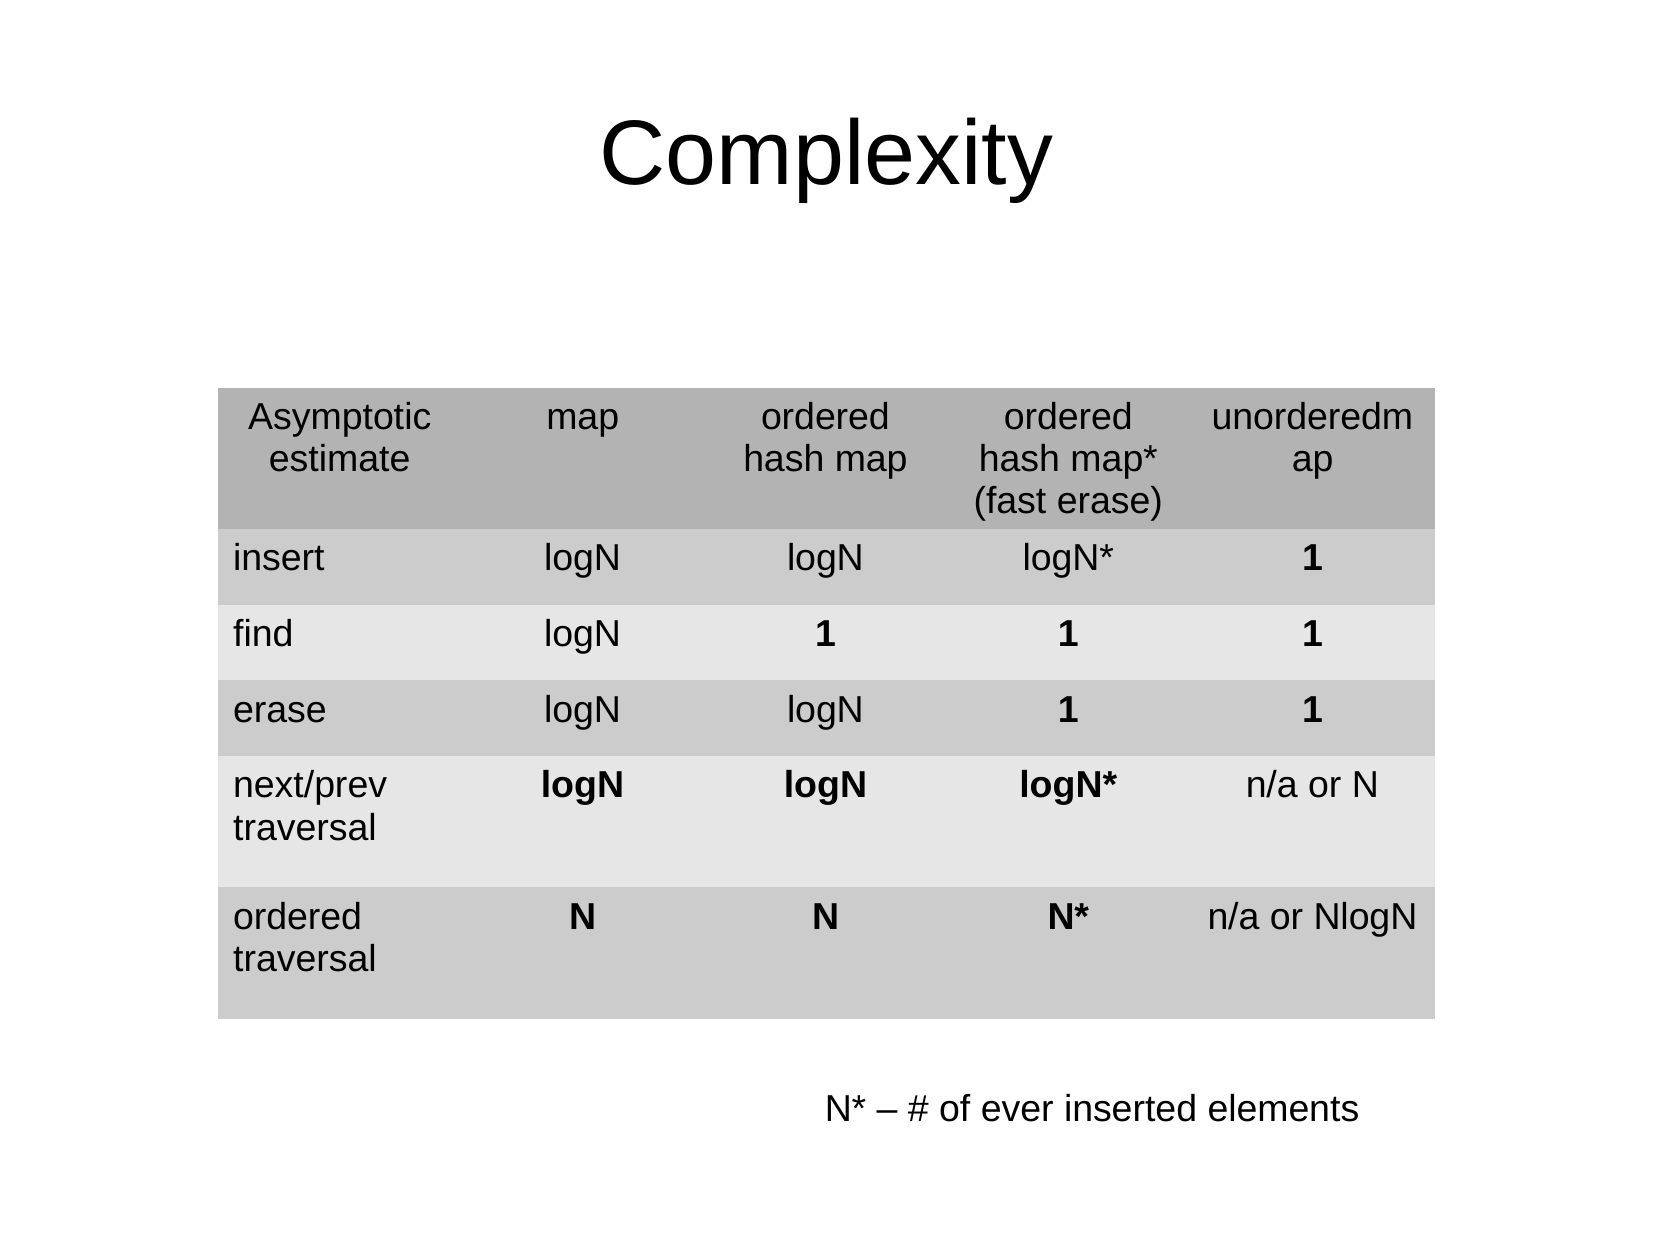

# Complexity
| Asymptotic estimate | map | ordered hash map | ordered hash map\* (fast erase) | unorderedmap |
| --- | --- | --- | --- | --- |
| insert | logN | logN | logN\* | 1 |
| find | logN | 1 | 1 | 1 |
| erase | logN | logN | 1 | 1 |
| next/prev traversal | logN | logN | logN\* | n/a or N |
| ordered traversal | N | N | N\* | n/a or NlogN |
N* – # of ever inserted elements